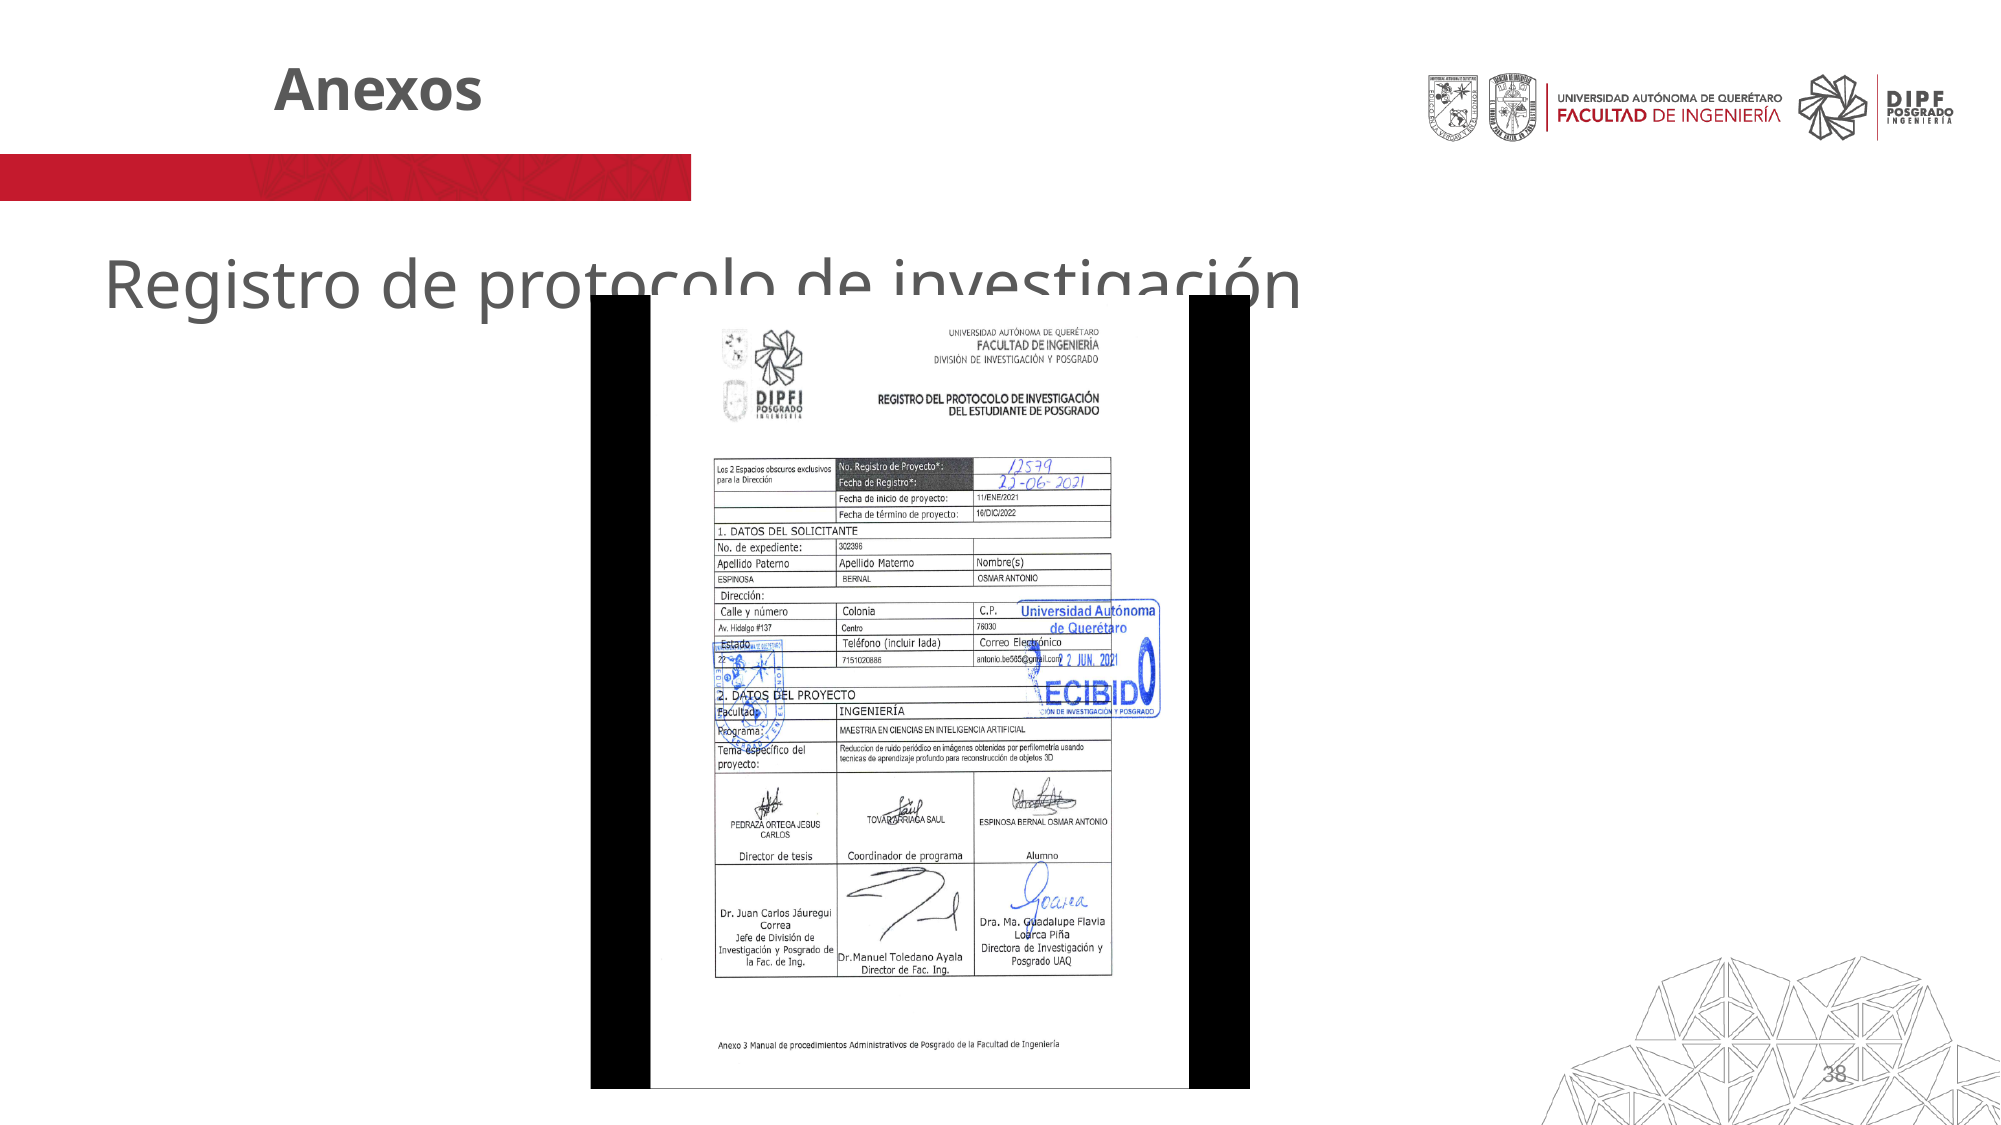

Anexos
Registro de protocolo de investigación
38